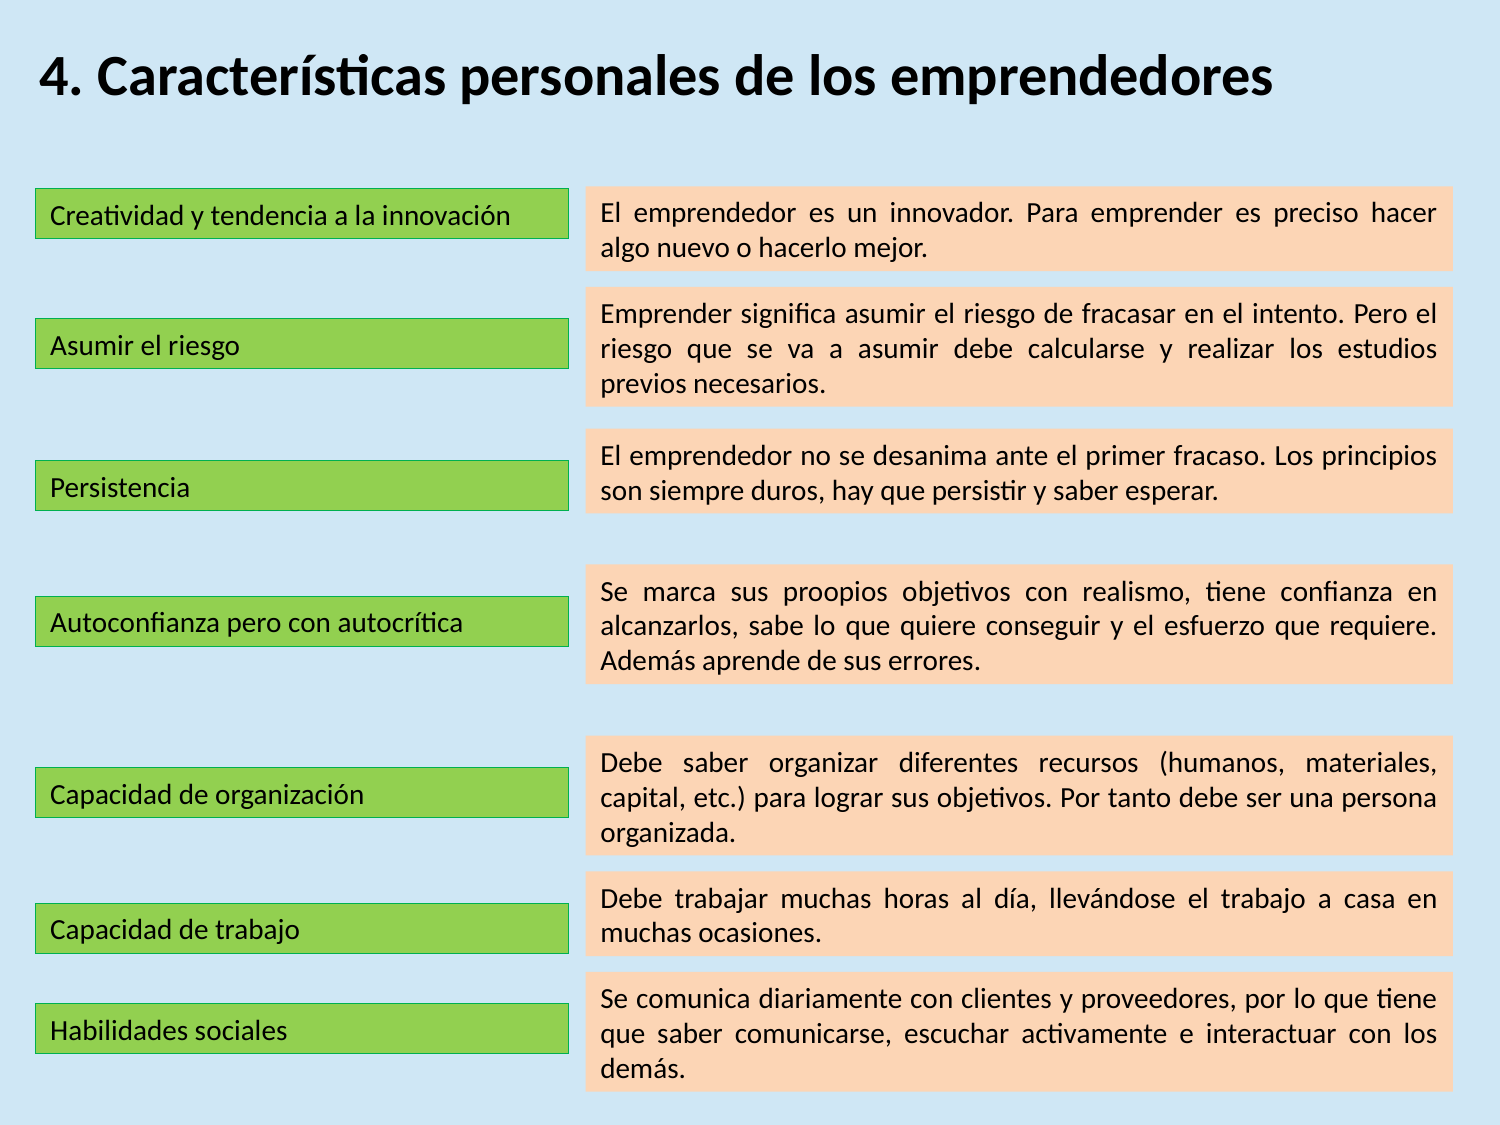

4. Características personales de los emprendedores
El emprendedor es un innovador. Para emprender es preciso hacer algo nuevo o hacerlo mejor.
Creatividad y tendencia a la innovación
Emprender significa asumir el riesgo de fracasar en el intento. Pero el riesgo que se va a asumir debe calcularse y realizar los estudios previos necesarios.
Asumir el riesgo
El emprendedor no se desanima ante el primer fracaso. Los principios son siempre duros, hay que persistir y saber esperar.
Persistencia
Se marca sus proopios objetivos con realismo, tiene confianza en alcanzarlos, sabe lo que quiere conseguir y el esfuerzo que requiere. Además aprende de sus errores.
Autoconfianza pero con autocrítica
Debe saber organizar diferentes recursos (humanos, materiales, capital, etc.) para lograr sus objetivos. Por tanto debe ser una persona organizada.
Capacidad de organización
Debe trabajar muchas horas al día, llevándose el trabajo a casa en muchas ocasiones.
Capacidad de trabajo
Se comunica diariamente con clientes y proveedores, por lo que tiene que saber comunicarse, escuchar activamente e interactuar con los demás.
Habilidades sociales